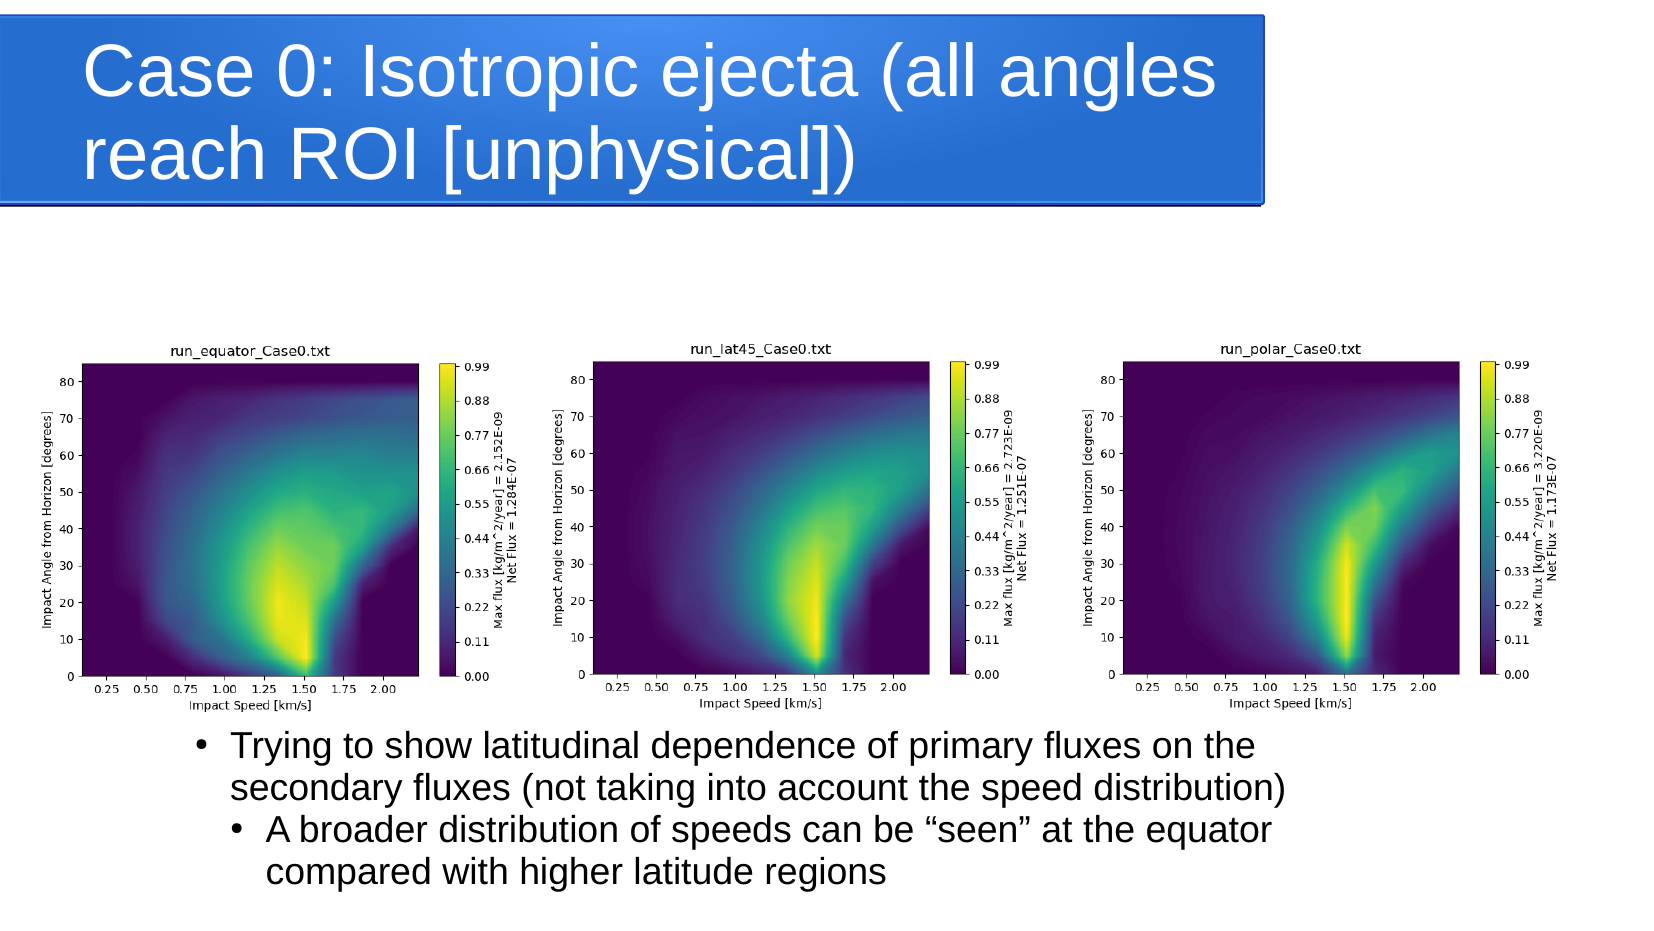

# Case 0: Isotropic ejecta (all angles reach ROI [unphysical])
Trying to show latitudinal dependence of primary fluxes on the secondary fluxes (not taking into account the speed distribution)
A broader distribution of speeds can be “seen” at the equator compared with higher latitude regions